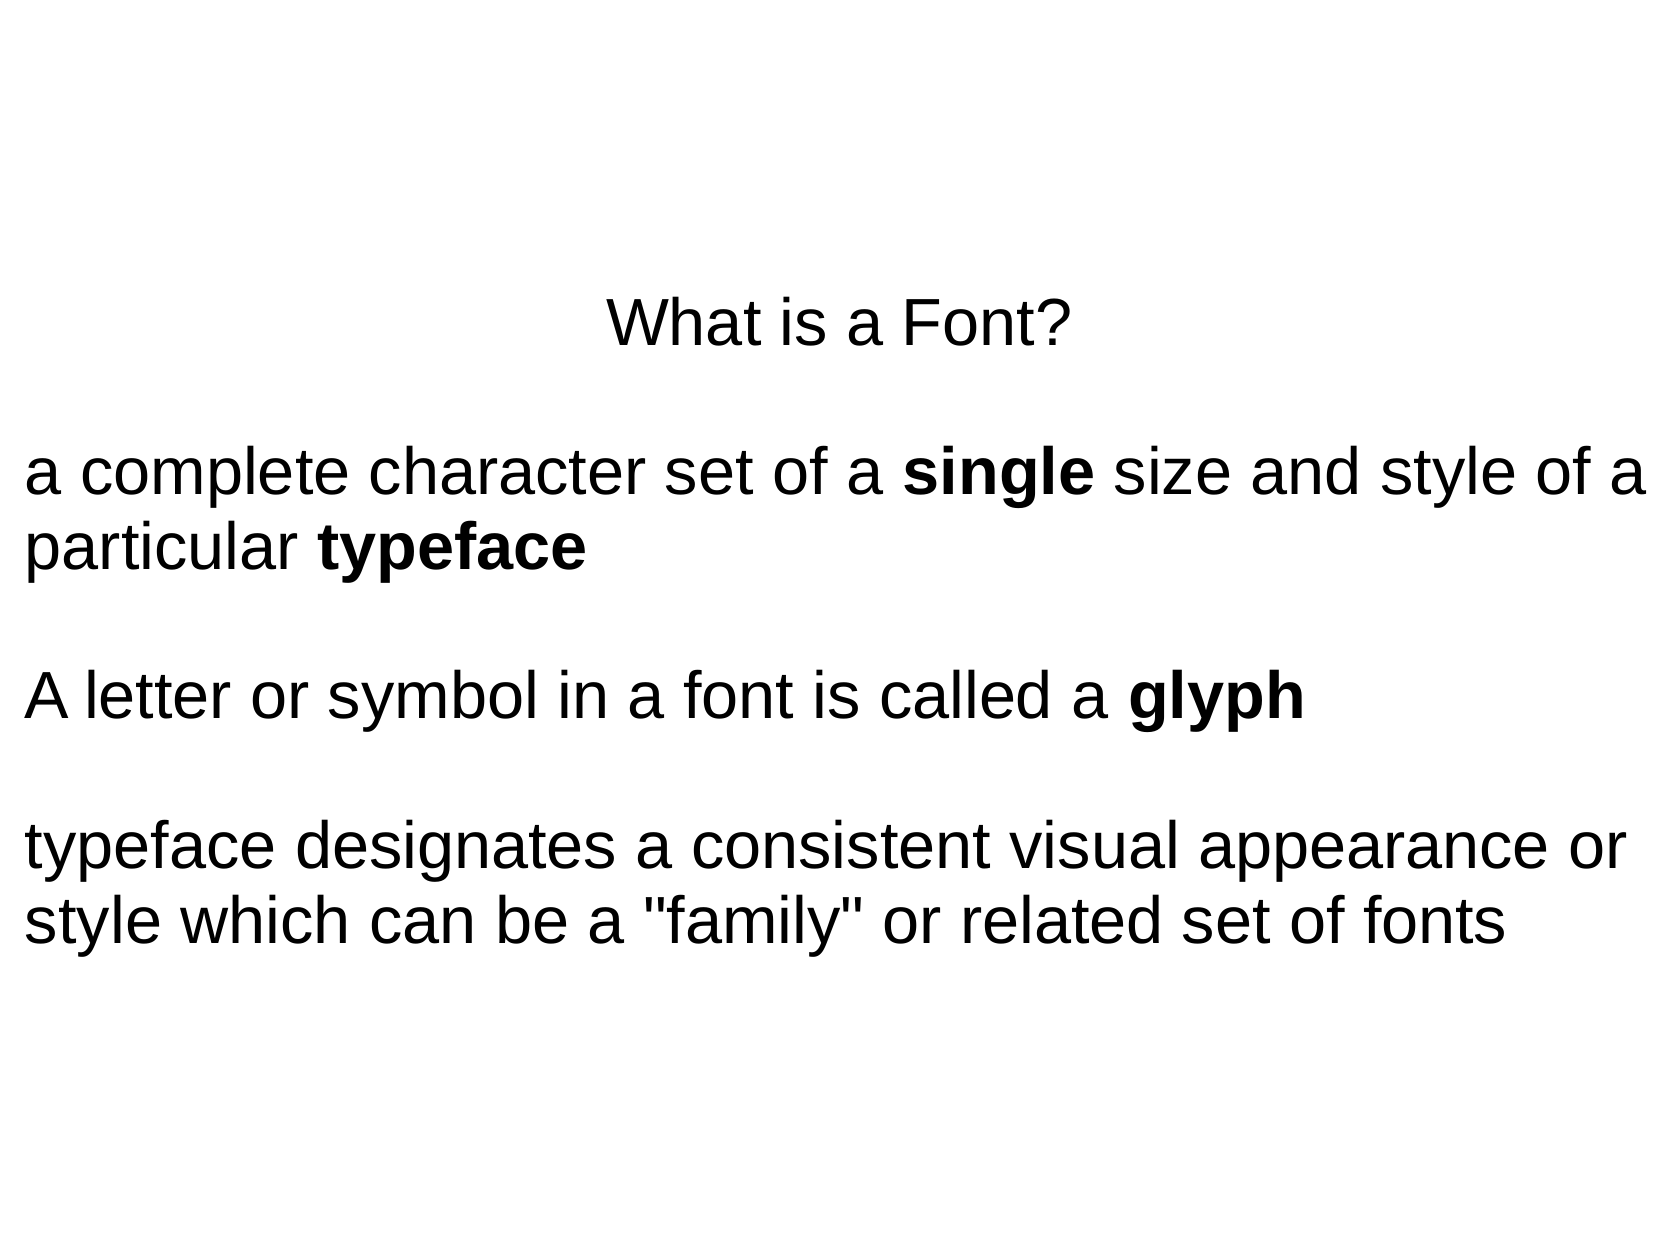

#
What is a Font?
a complete character set of a single size and style of a particular typeface
A letter or symbol in a font is called a glyph
typeface designates a consistent visual appearance or style which can be a "family" or related set of fonts